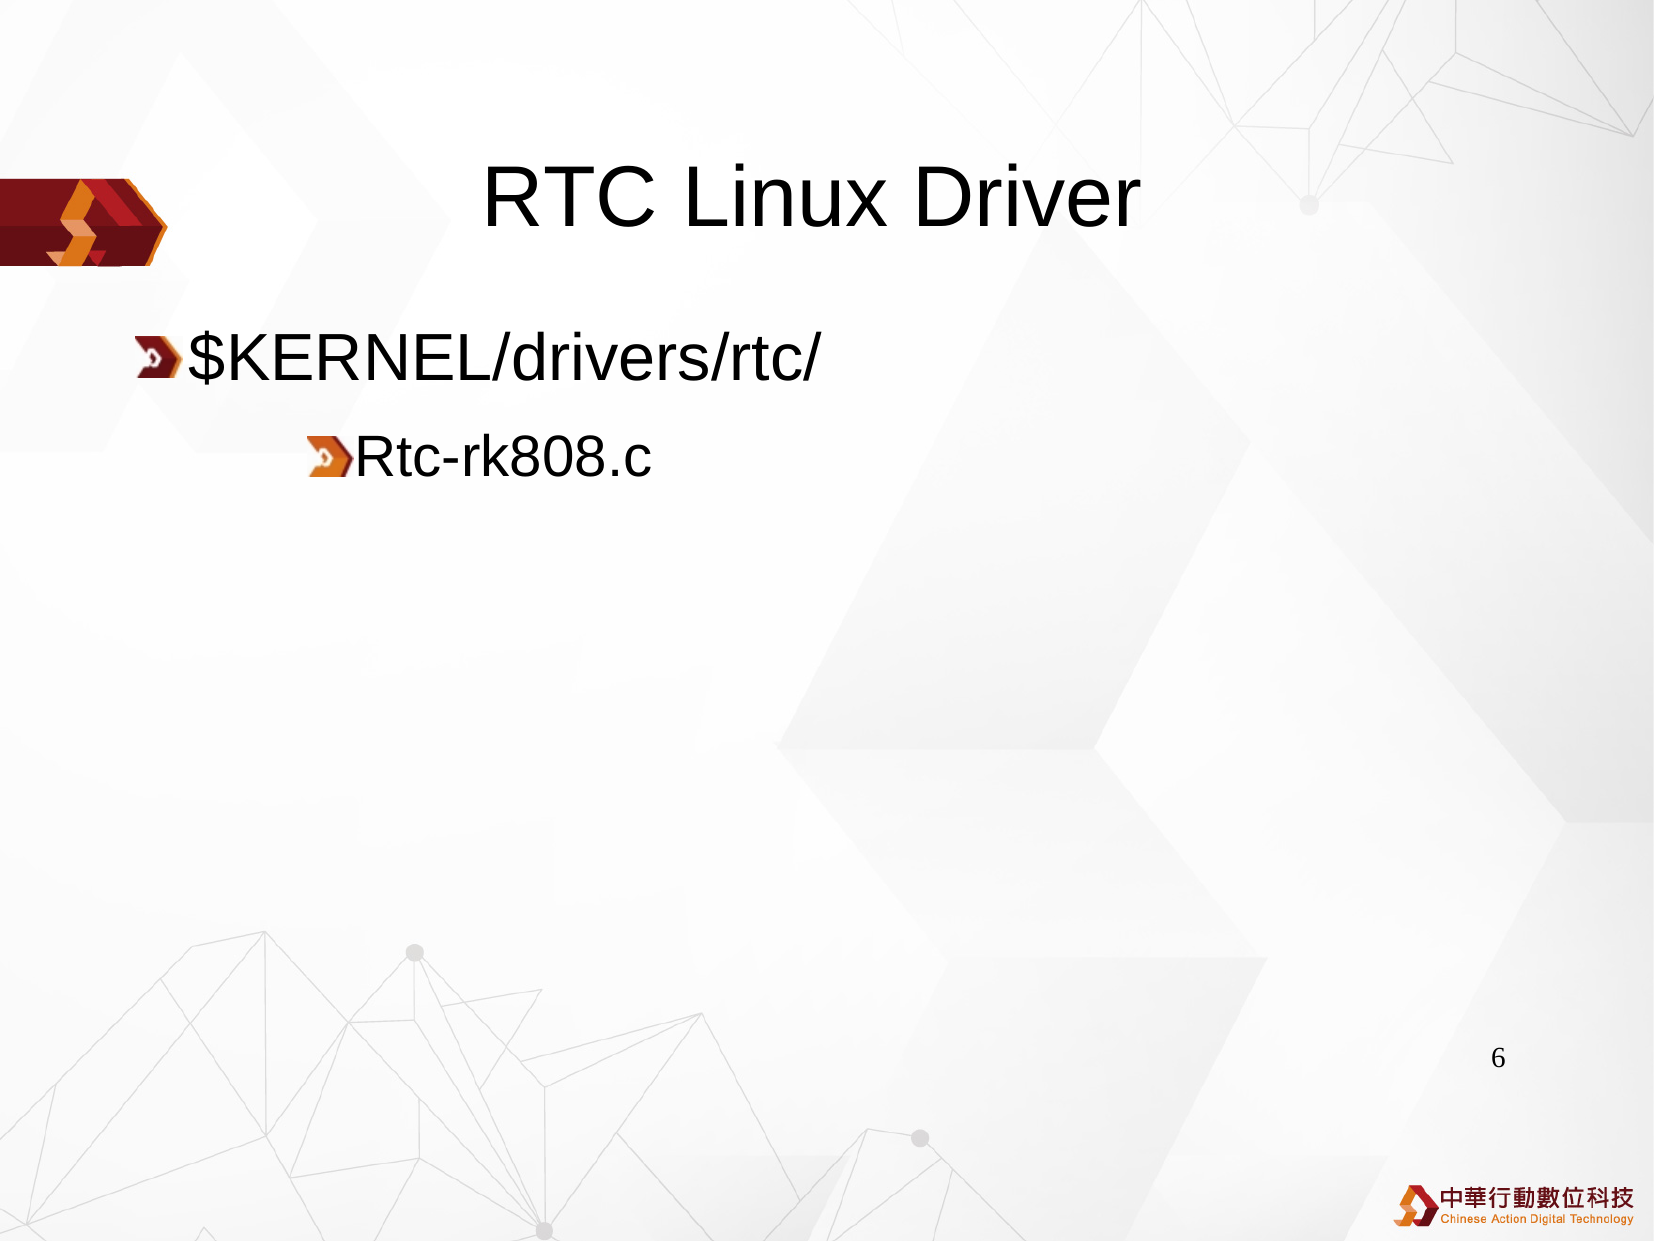

# RTC Linux Driver
$KERNEL/drivers/rtc/
Rtc-rk808.c
6